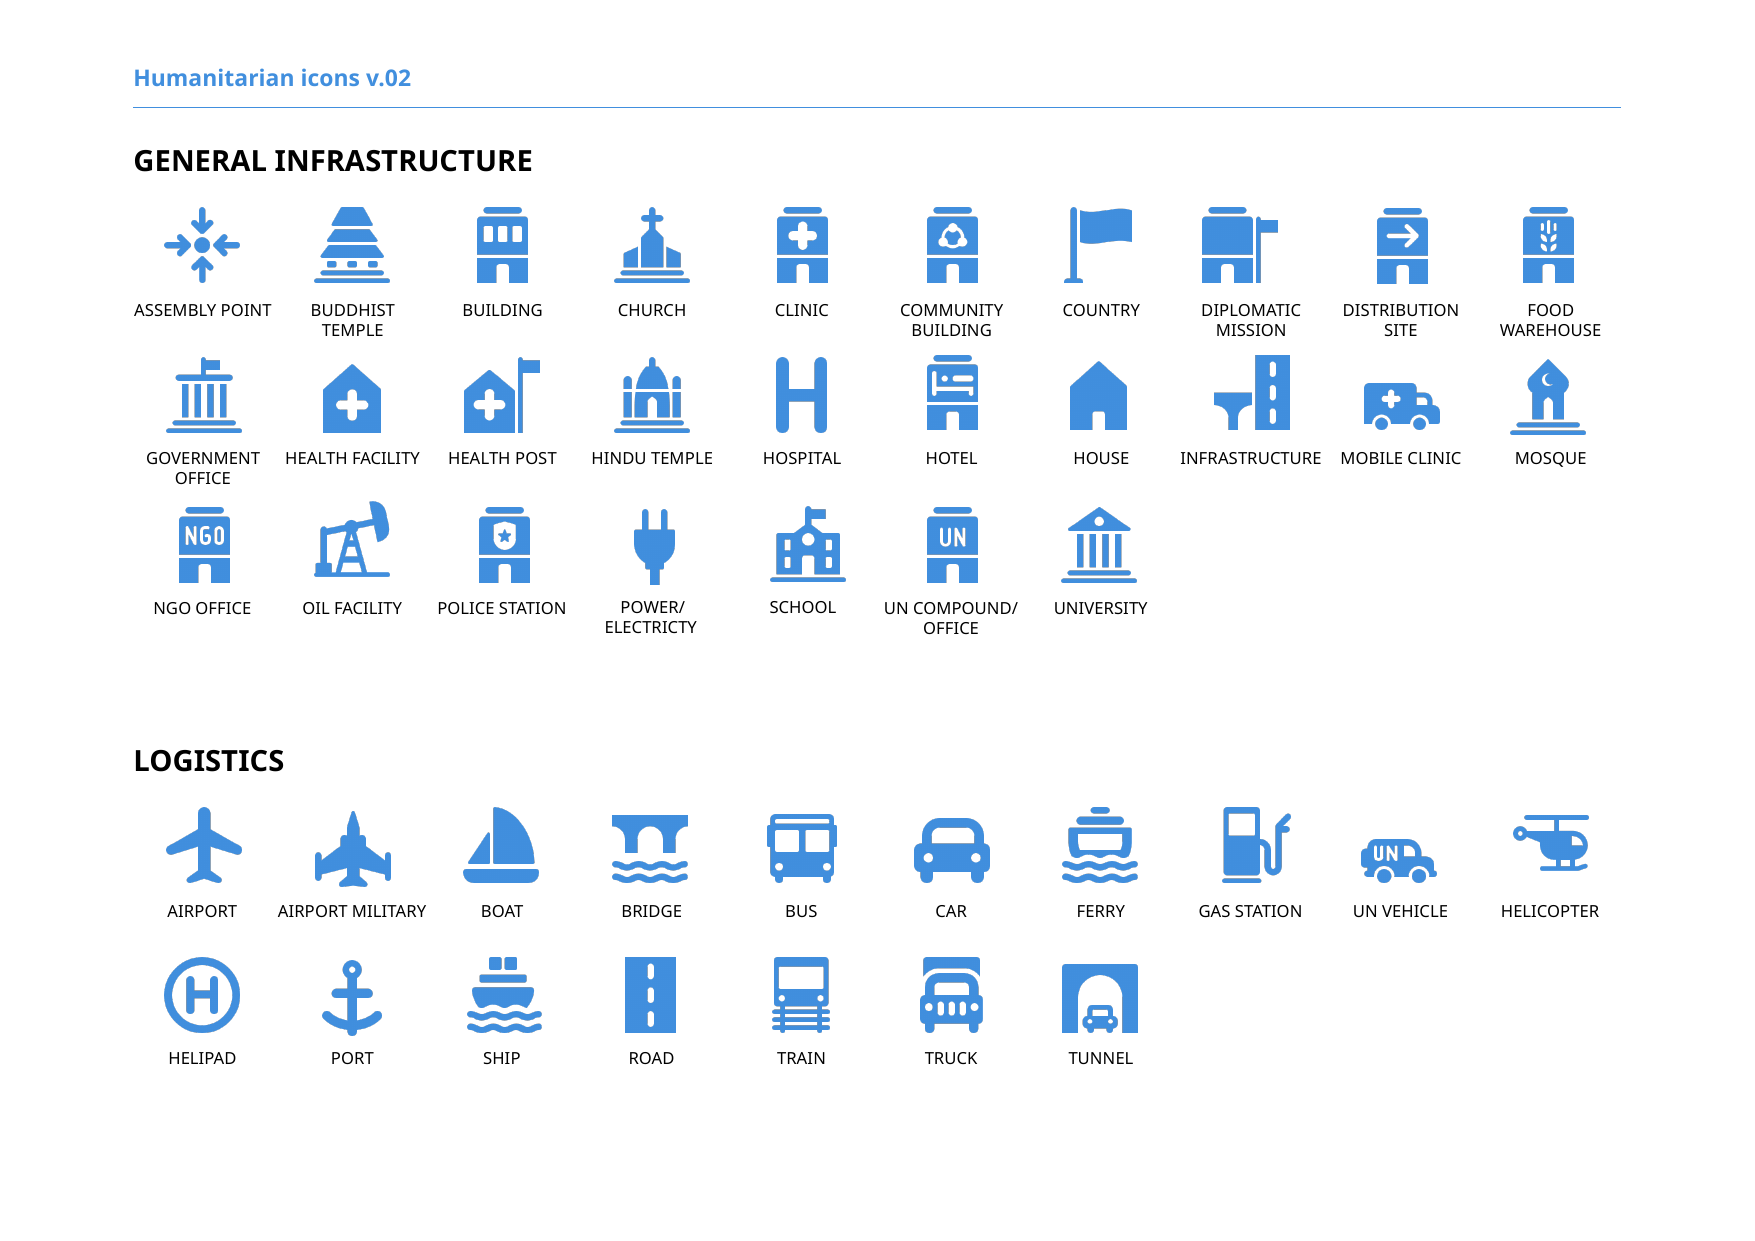

# Humanitarian icons v.02
GENERAL INFRASTRUCTURE
ASSEMBLY POINT
BUDDHIST TEMPLE
BUILDING
CHURCH
CLINIC
COMMUNITY BUILDING
COUNTRY
DIPLOMATIC
MISSION
DISTRIBUTION
SITE
FOOD WAREHOUSE
GOVERNMENT
OFFICE
HEALTH FACILITY
HEALTH POST
HINDU TEMPLE
HOSPITAL
HOTEL
HOUSE
INFRASTRUCTURE
MOBILE CLINIC
MOSQUE
SCHOOL
POWER/ELECTRICTY
NGO OFFICE
OIL FACILITY
POLICE STATION
UN COMPOUND/
OFFICE
UNIVERSITY
LOGISTICS
AIRPORT
AIRPORT MILITARY
BOAT
BRIDGE
BUS
CAR
FERRY
GAS STATION
UN VEHICLE
HELICOPTER
HELIPAD
PORT
SHIP
ROAD
TRAIN
TRUCK
TUNNEL